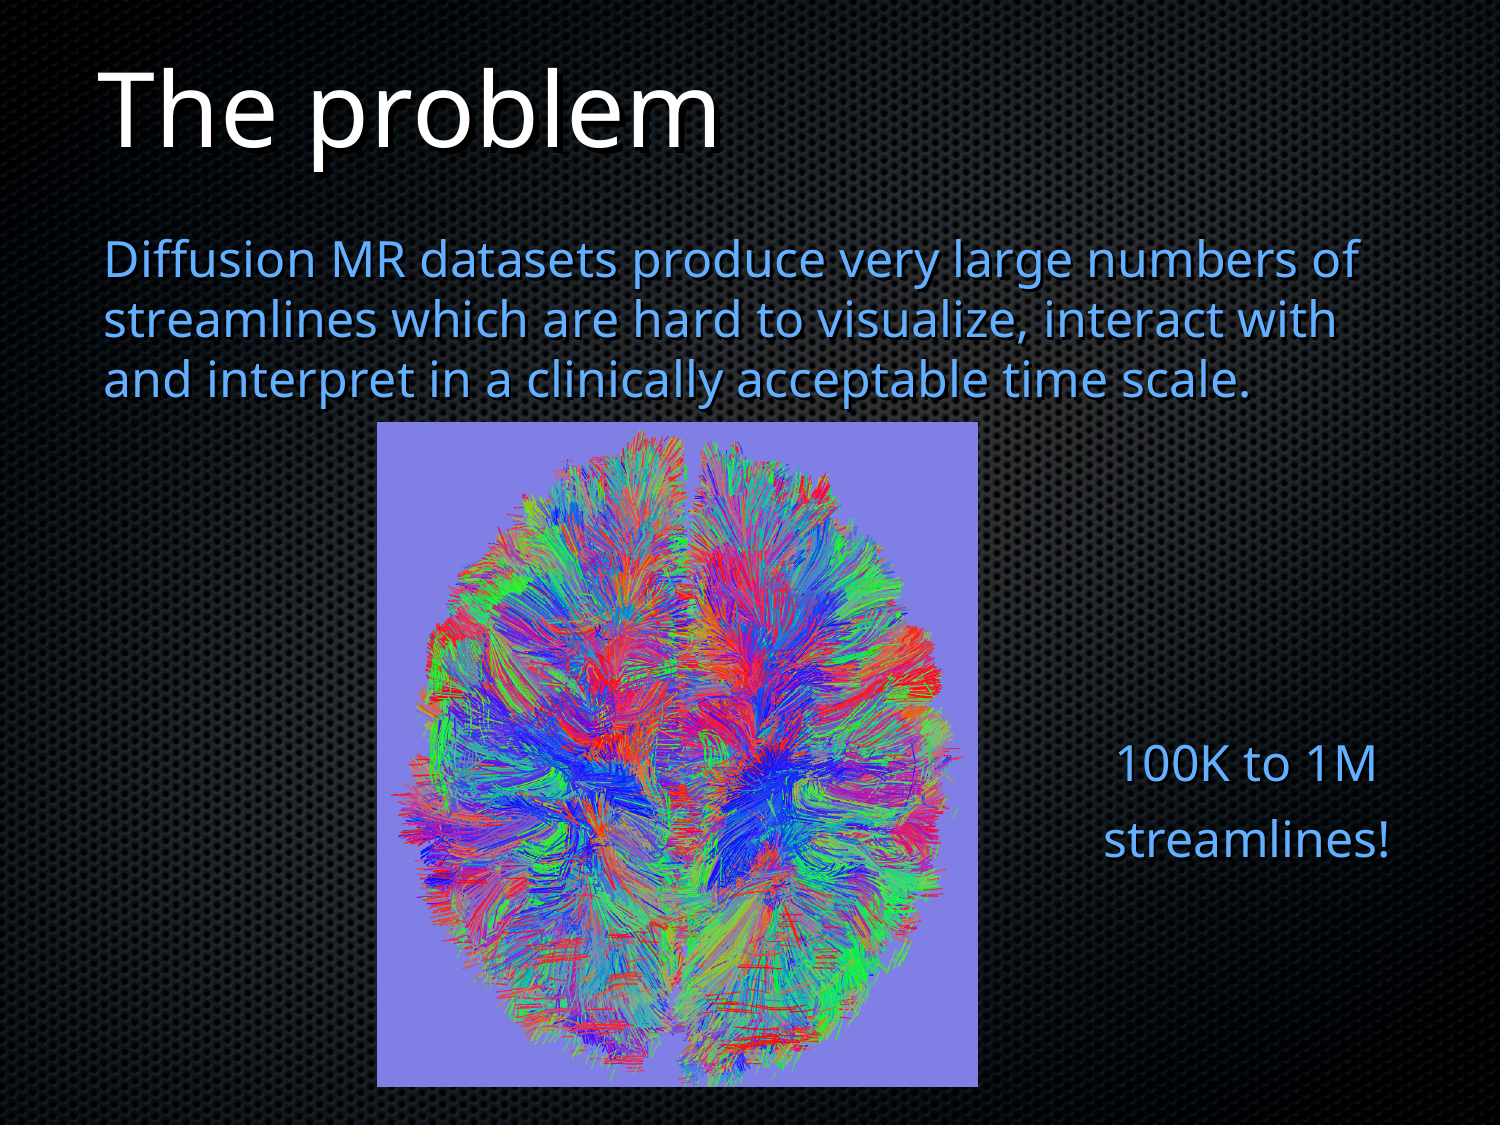

# The problem
Diffusion MR datasets produce very large numbers of streamlines which are hard to visualize, interact with and interpret in a clinically acceptable time scale.
100K to 1M
streamlines!